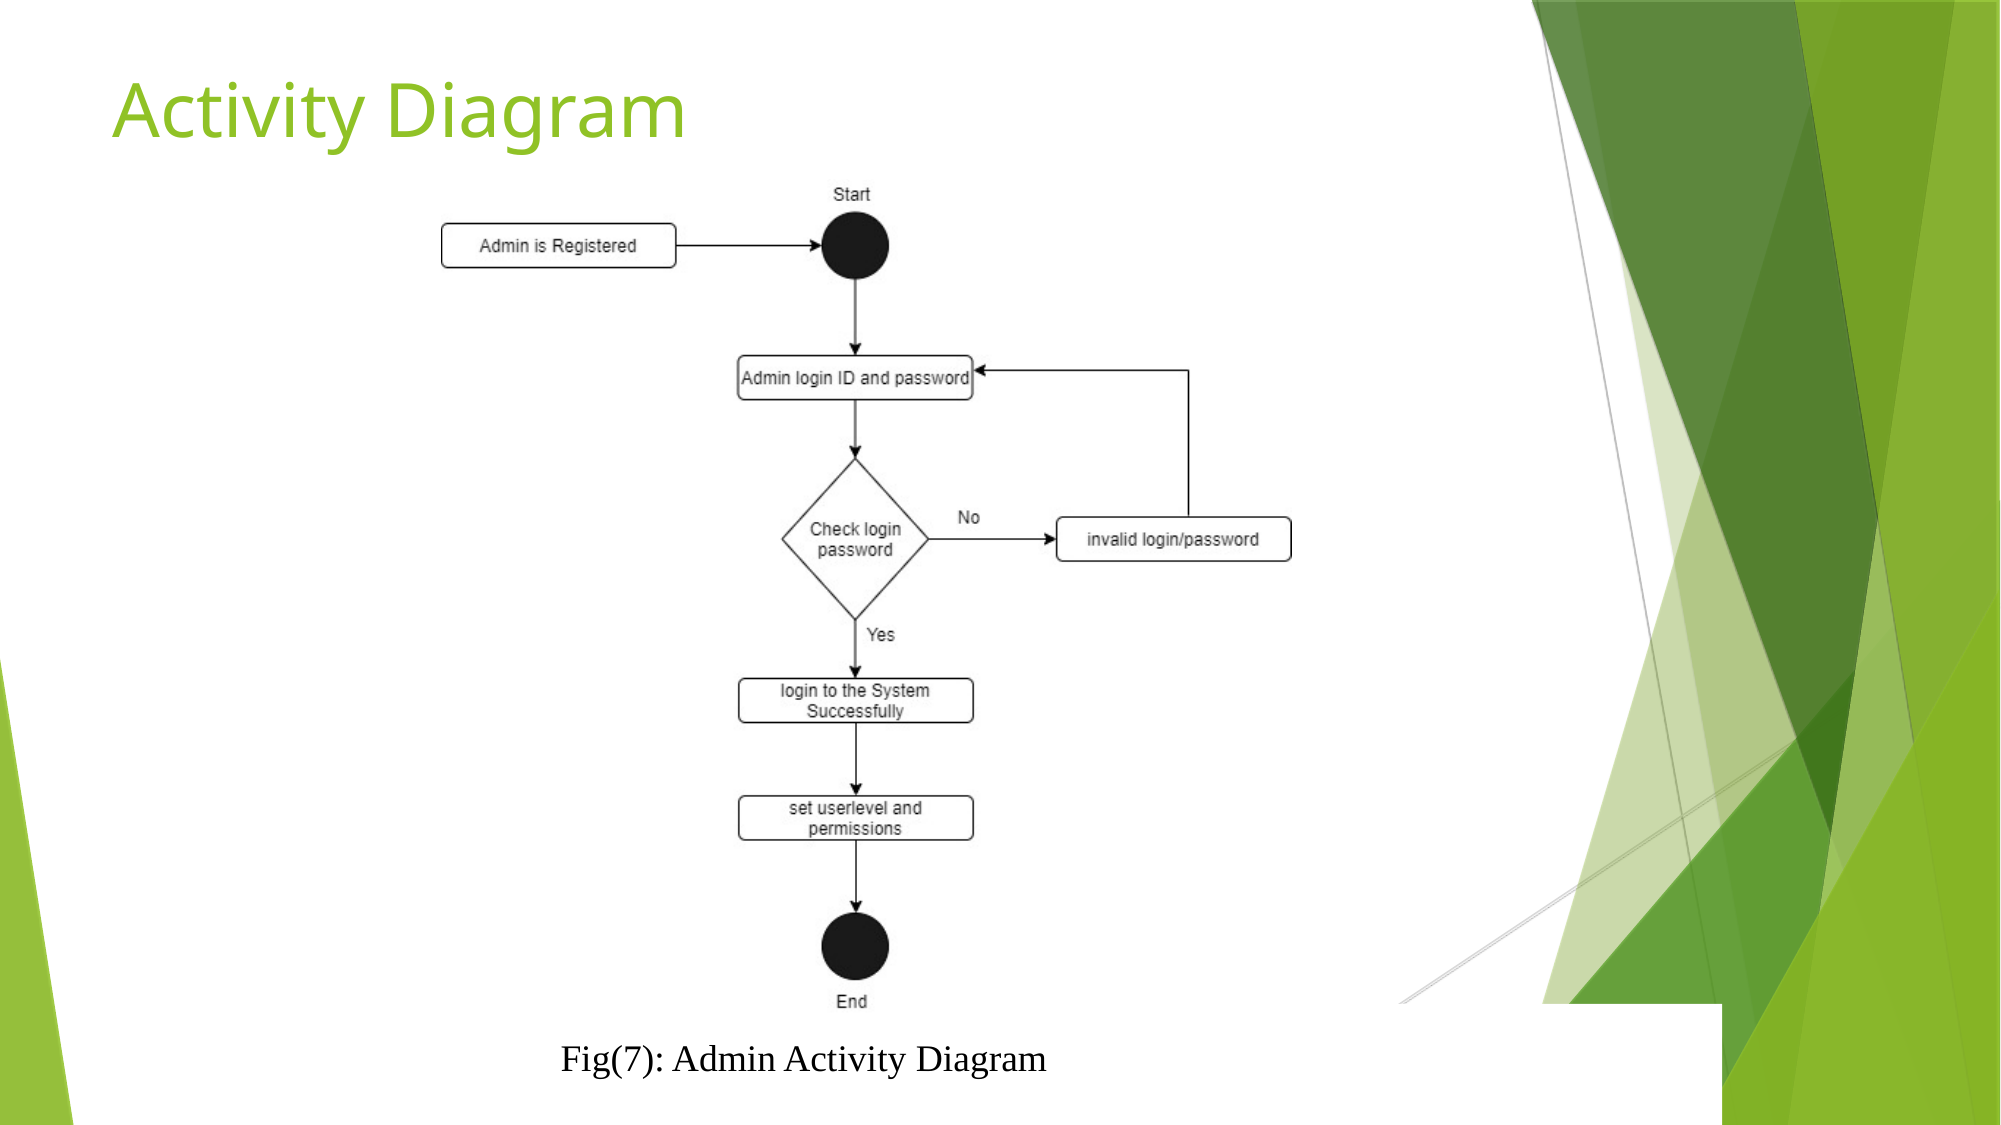

# Activity Diagram
Fig(7): Admin Activity Diagram